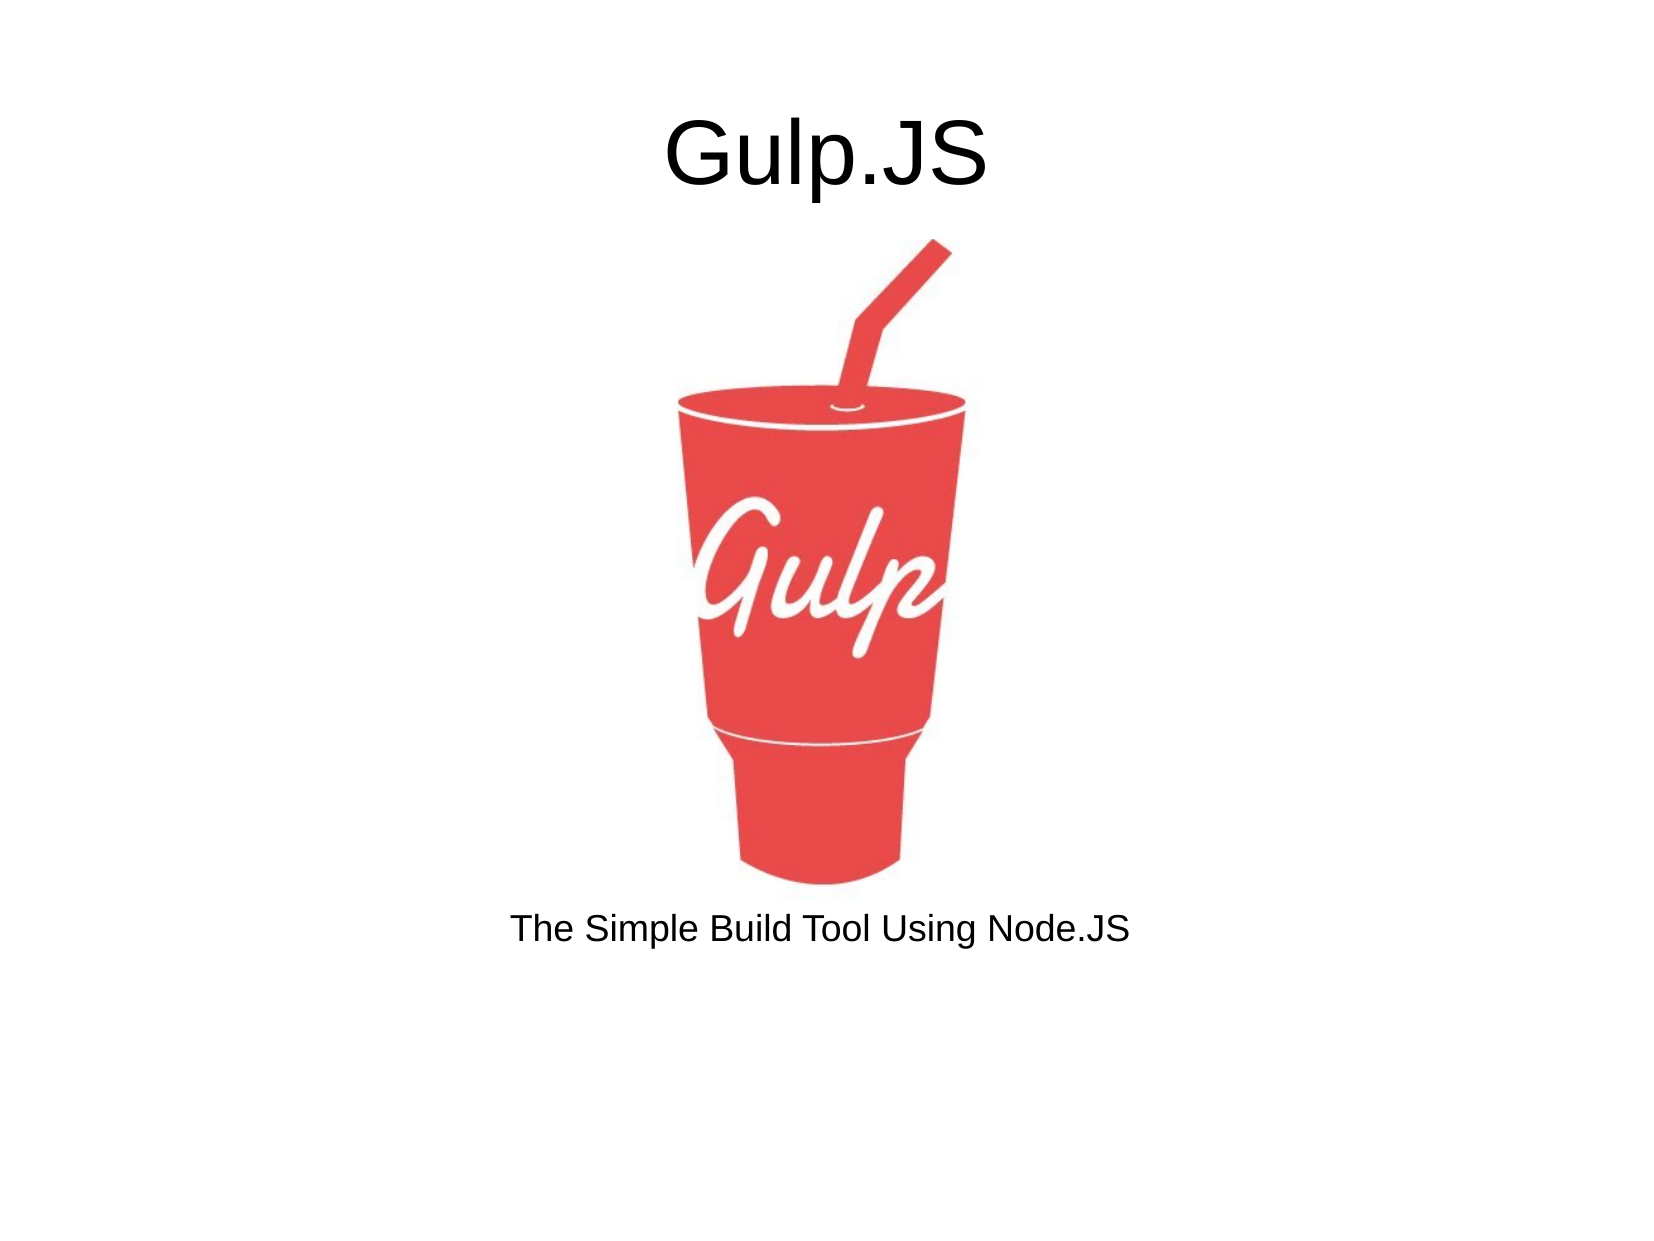

# Gulp.JS
The Simple Build Tool Using Node.JS